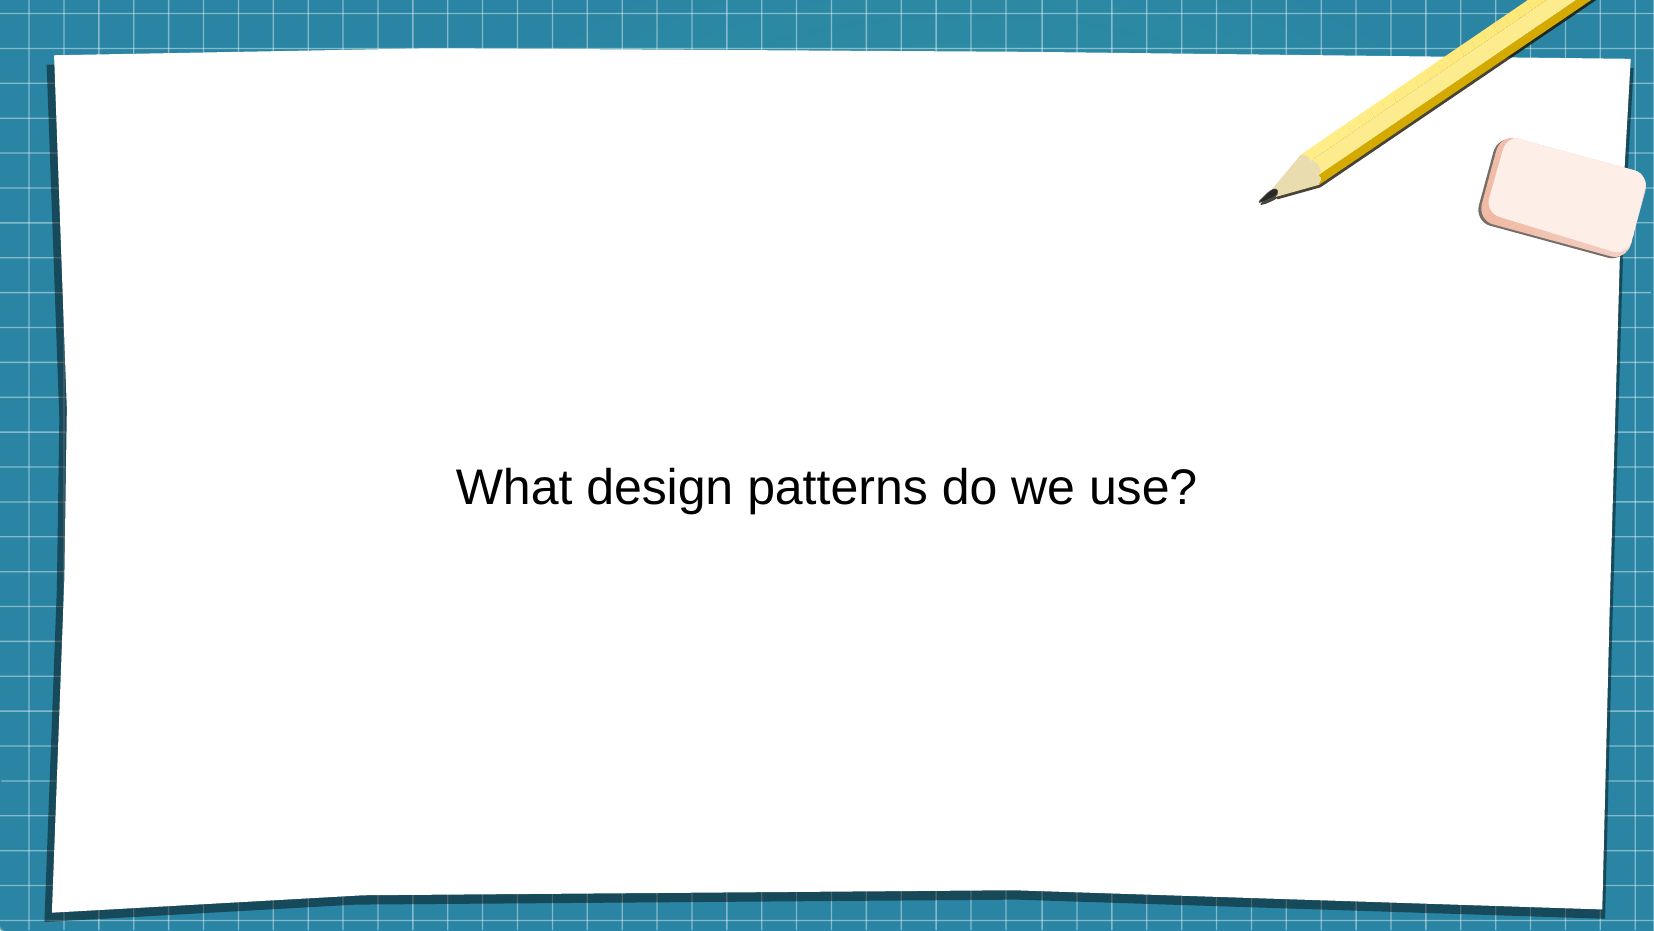

#
What design patterns do we use?